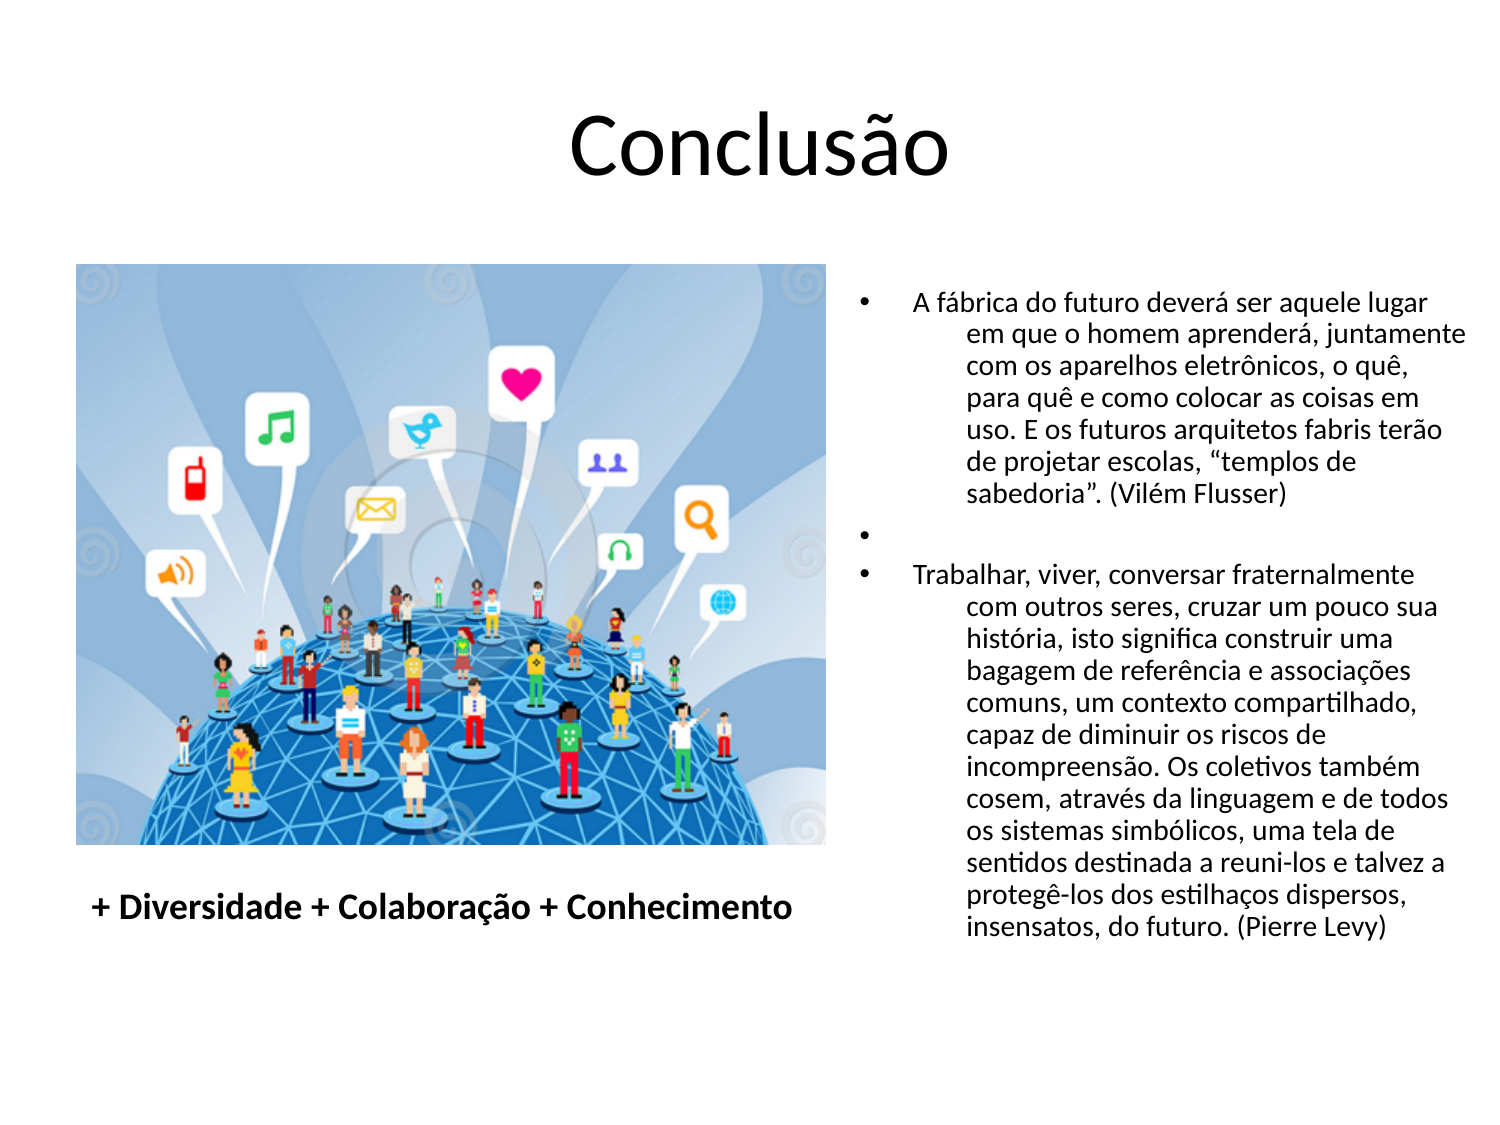

# Conclusão
A fábrica do futuro deverá ser aquele lugar em que o homem aprenderá, juntamente com os aparelhos eletrônicos, o quê, para quê e como colocar as coisas em uso. E os futuros arquitetos fabris terão de projetar escolas, “templos de sabedoria”. (Vilém Flusser)
Trabalhar, viver, conversar fraternalmente com outros seres, cruzar um pouco sua história, isto significa construir uma bagagem de referência e associações comuns, um contexto compartilhado, capaz de diminuir os riscos de incompreensão. Os coletivos também cosem, através da linguagem e de todos os sistemas simbólicos, uma tela de sentidos destinada a reuni-los e talvez a protegê-los dos estilhaços dispersos, insensatos, do futuro. (Pierre Levy)
+ Diversidade + Colaboração + Conhecimento